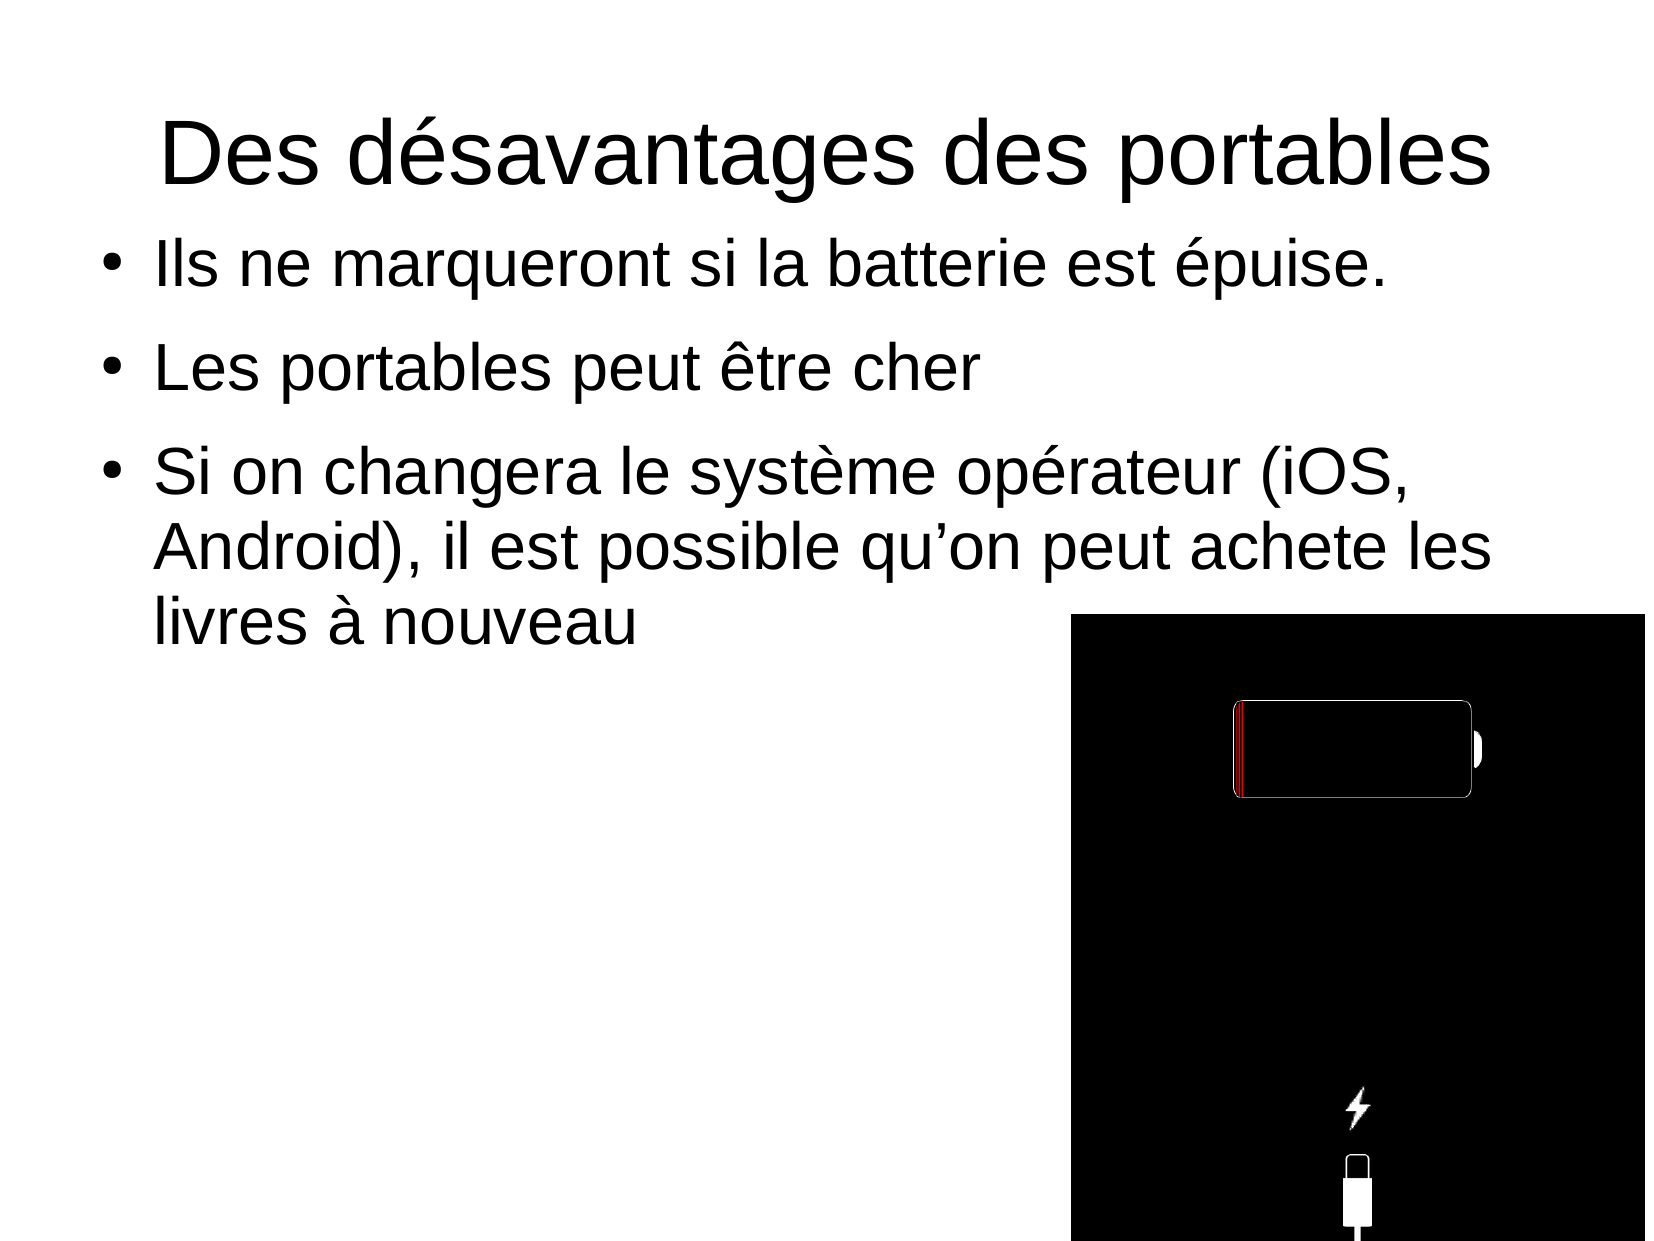

# Des désavantages des portables
Ils ne marqueront si la batterie est épuise.
Les portables peut être cher
Si on changera le système opérateur (iOS, Android), il est possible qu’on peut achete les livres à nouveau